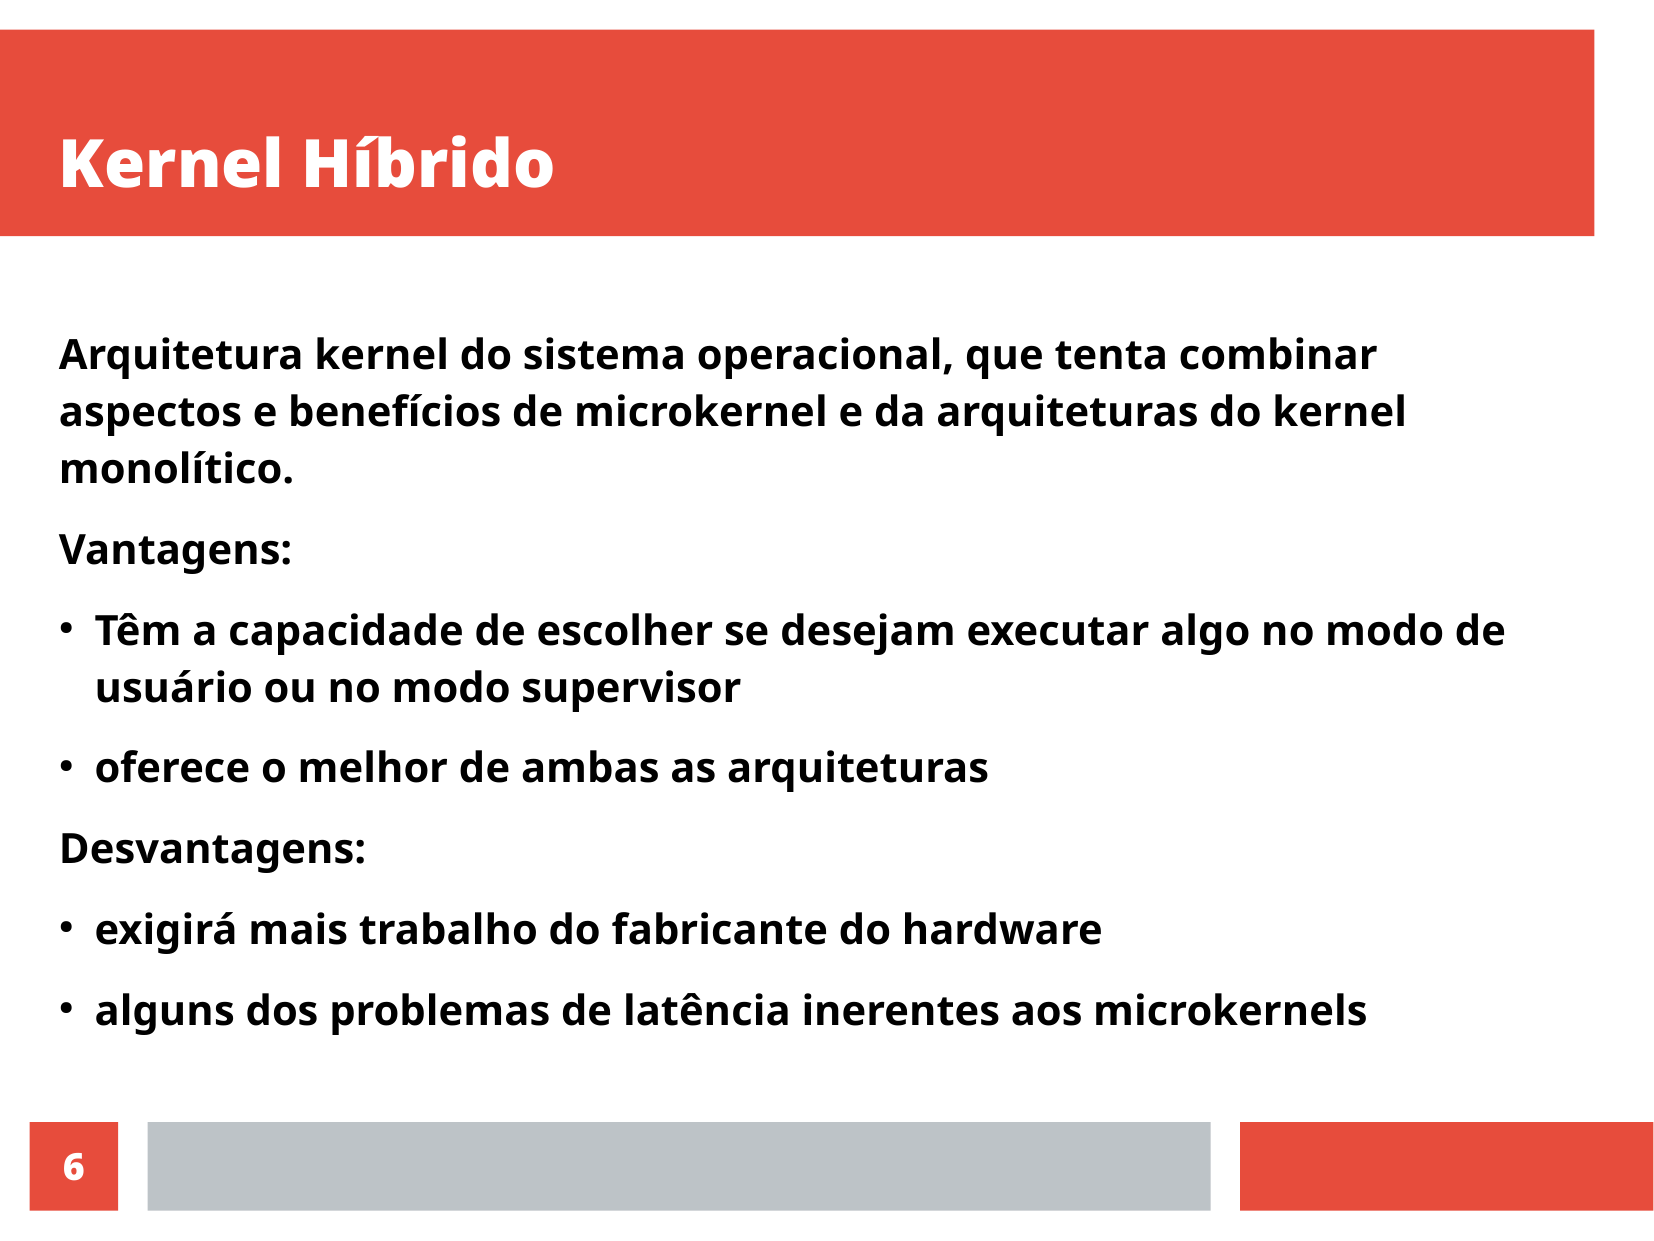

# Kernel Híbrido
Arquitetura kernel do sistema operacional, que tenta combinar aspectos e benefícios de microkernel e da arquiteturas do kernel monolítico.
Vantagens:
Têm a capacidade de escolher se desejam executar algo no modo de usuário ou no modo supervisor
oferece o melhor de ambas as arquiteturas
Desvantagens:
exigirá mais trabalho do fabricante do hardware
alguns dos problemas de latência inerentes aos microkernels
6